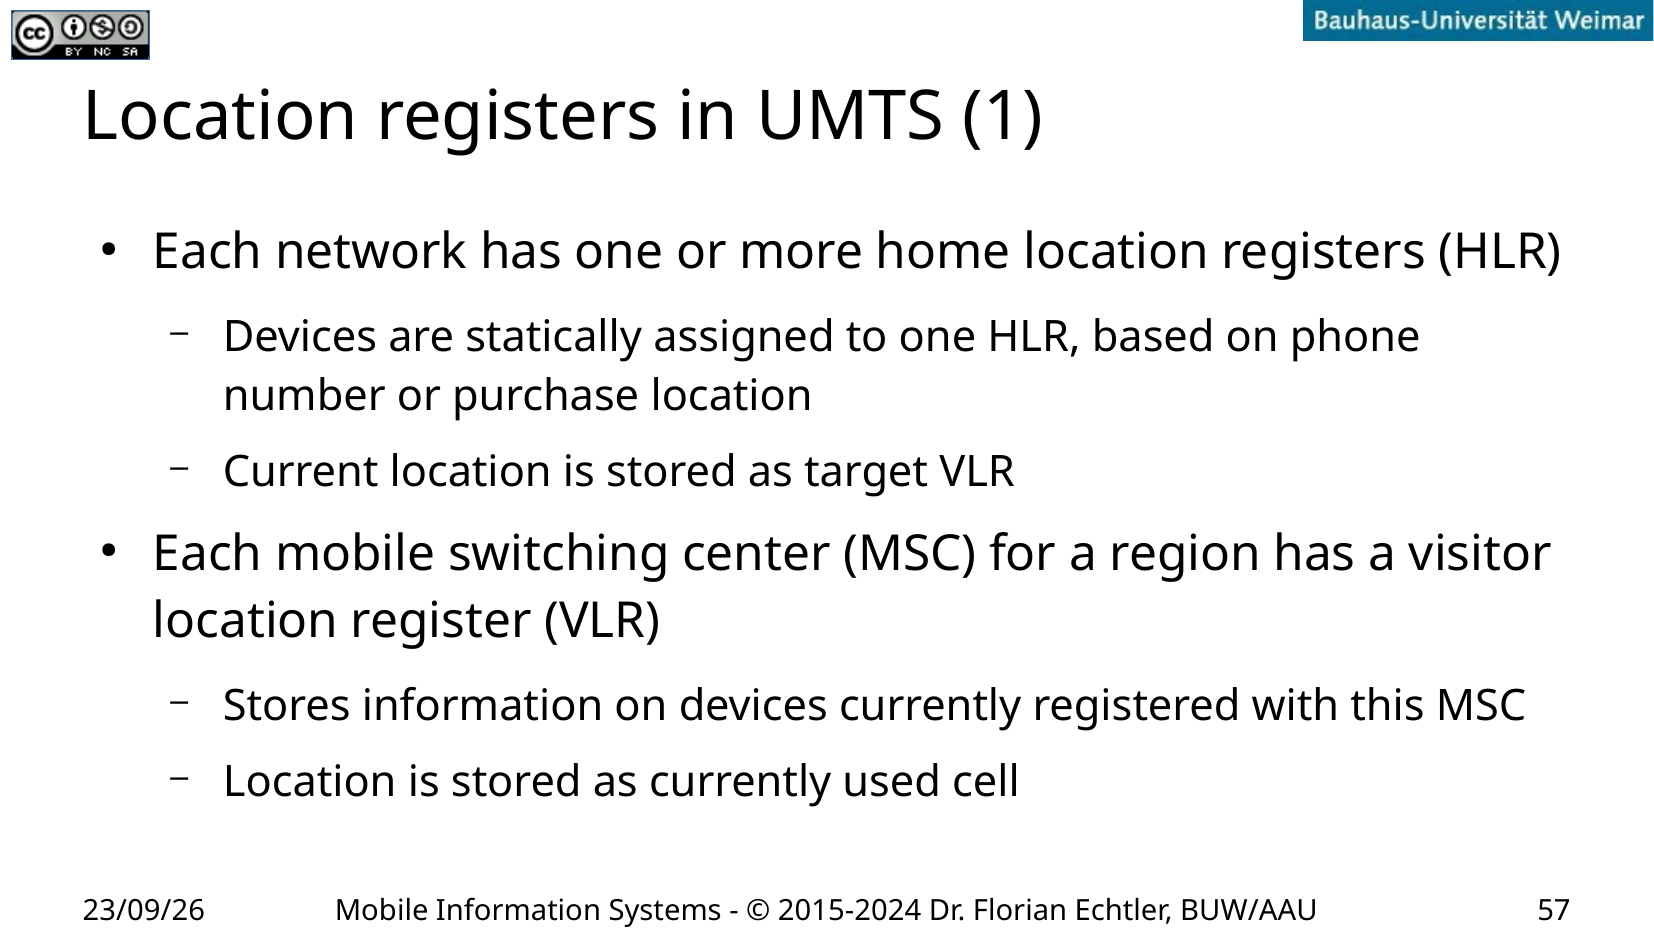

# Location registers in UMTS (1)
Each network has one or more home location registers (HLR)
Devices are statically assigned to one HLR, based on phone number or purchase location
Current location is stored as target VLR
Each mobile switching center (MSC) for a region has a visitor location register (VLR)
Stores information on devices currently registered with this MSC
Location is stored as currently used cell
Mobile Information Systems - © 2015-2024 Dr. Florian Echtler, BUW/AAU
57